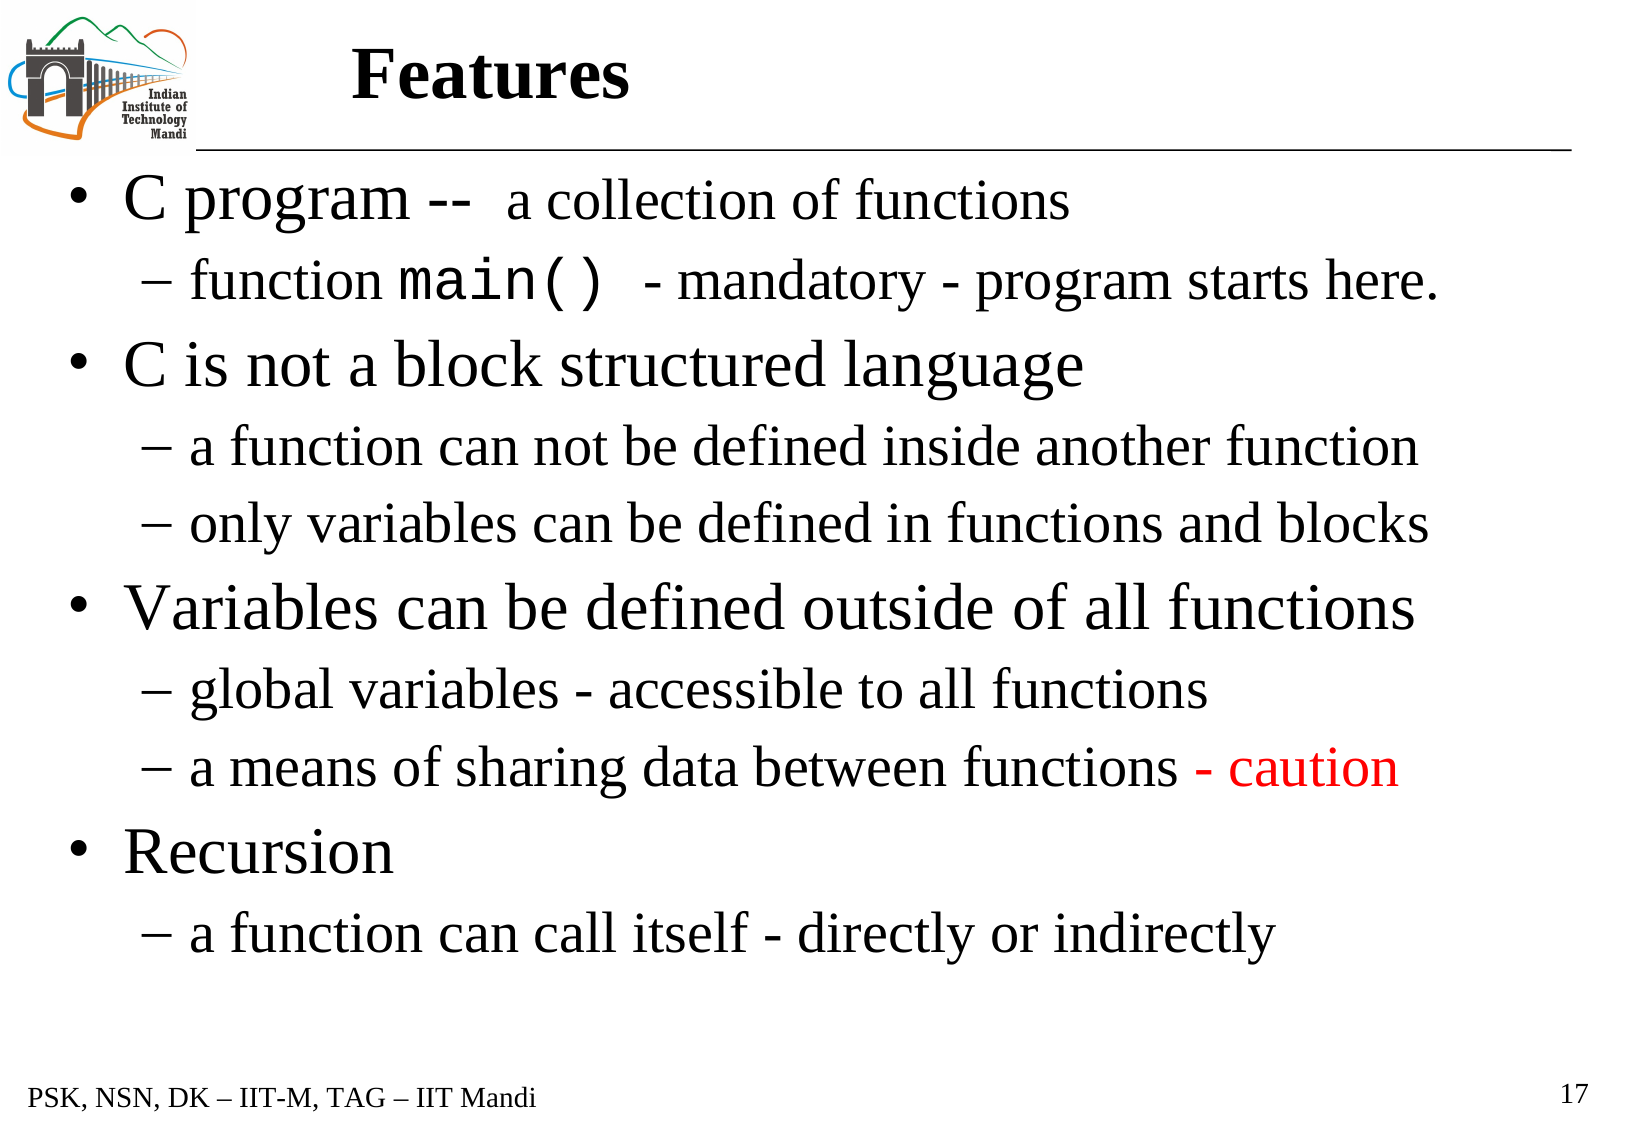

# Features
C program -- a collection of functions
function main() - mandatory - program starts here.
C is not a block structured language
a function can not be defined inside another function
only variables can be defined in functions and blocks
Variables can be defined outside of all functions
global variables - accessible to all functions
a means of sharing data between functions - caution
Recursion
a function can call itself - directly or indirectly